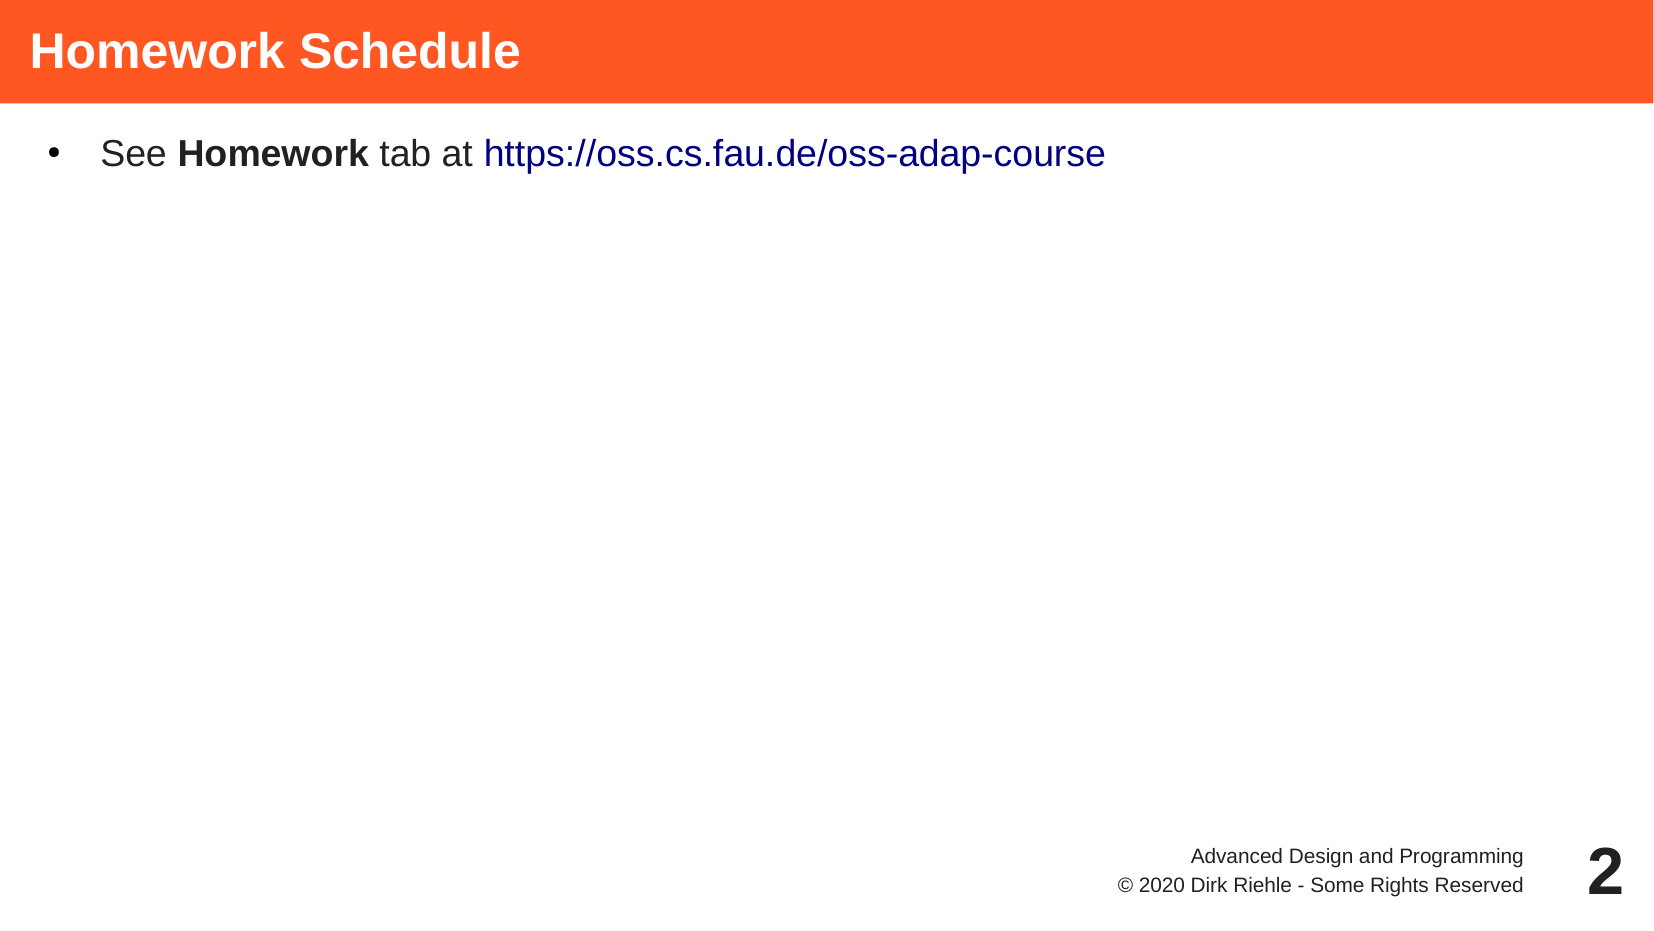

# Homework Schedule
See Homework tab at https://oss.cs.fau.de/oss-adap-course
Advanced Design and Programming
2
© 2020 Dirk Riehle - Some Rights Reserved